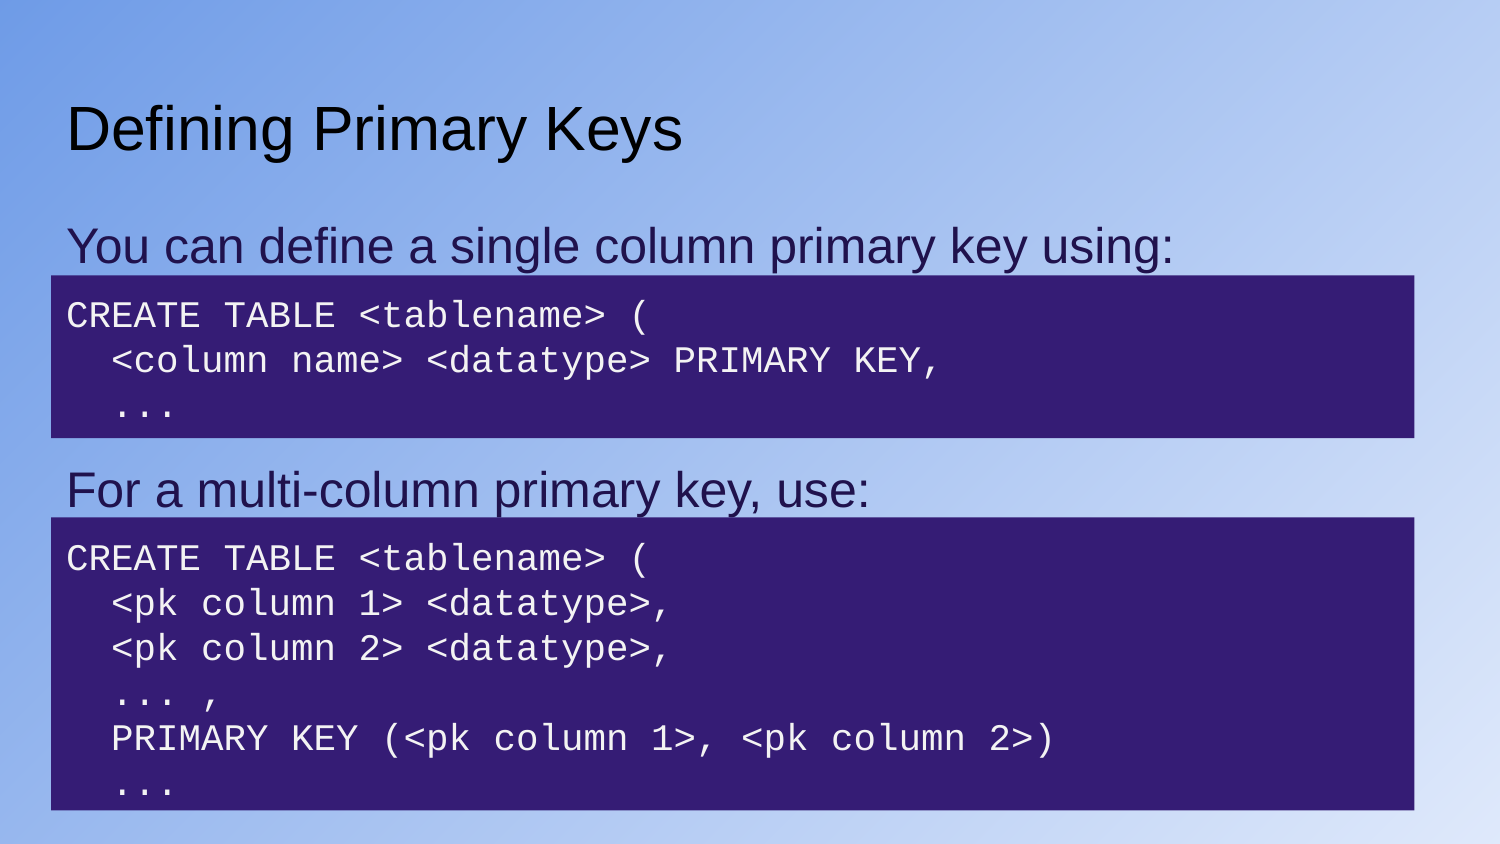

# Defining Primary Keys
You can define a single column primary key using:
For a multi-column primary key, use:
CREATE TABLE <tablename> (
 <column name> <datatype> PRIMARY KEY,
 ...
CREATE TABLE <tablename> (
 <pk column 1> <datatype>,
 <pk column 2> <datatype>,
 ... ,
 PRIMARY KEY (<pk column 1>, <pk column 2>)
 ...